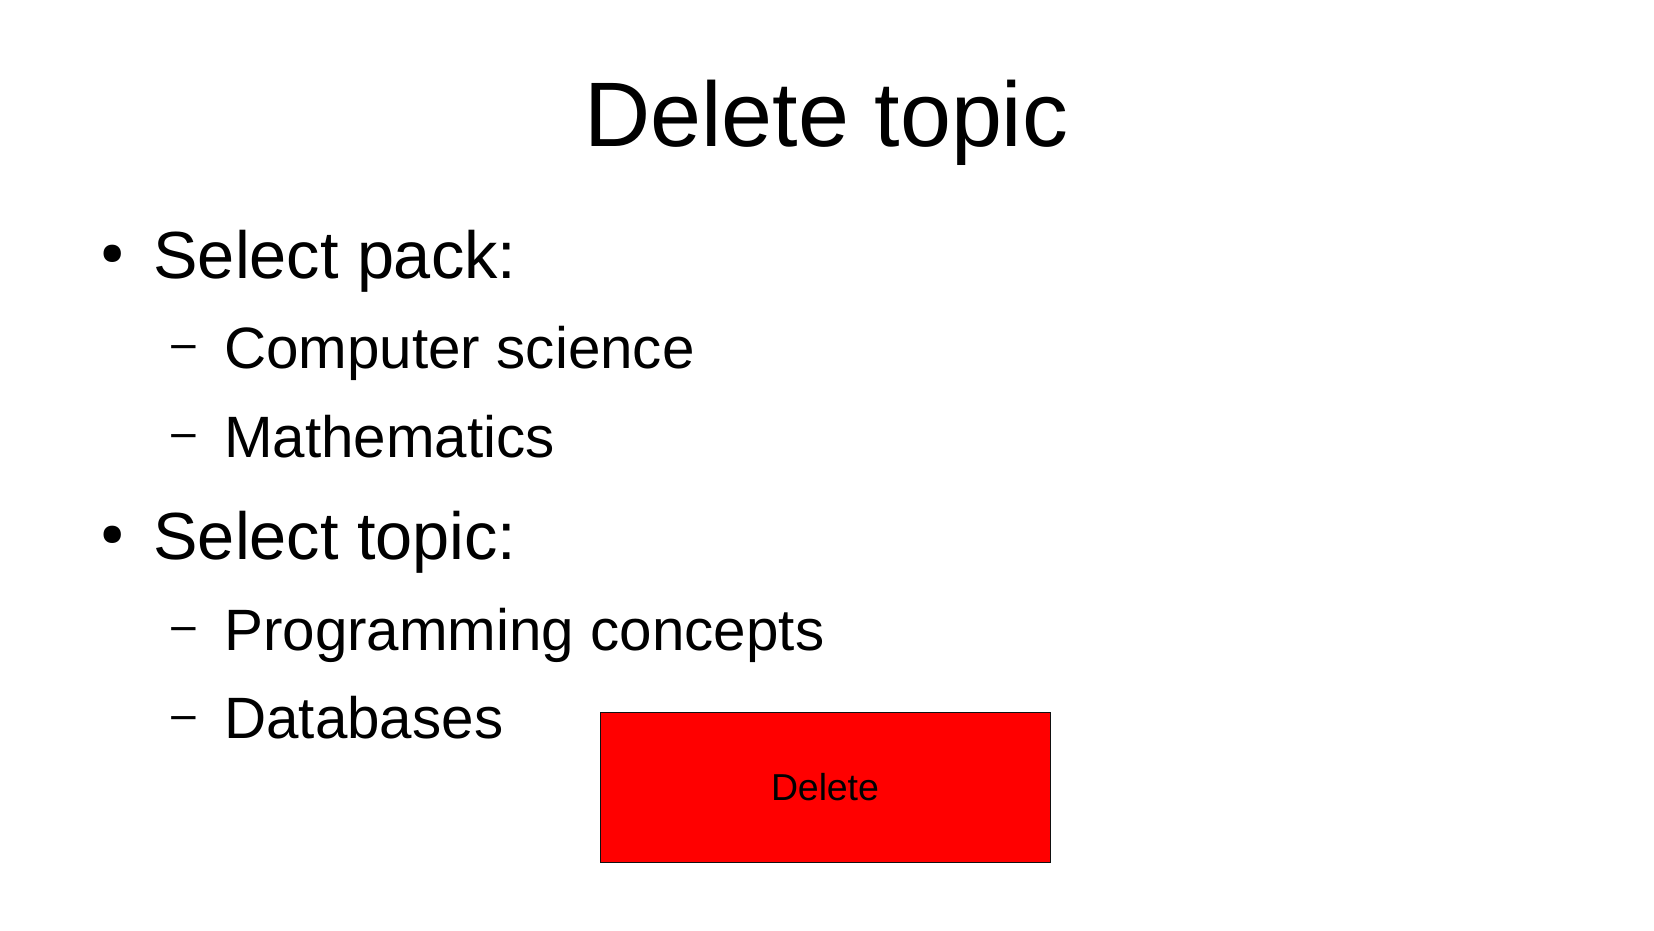

# Delete topic
Select pack:
Computer science
Mathematics
Select topic:
Programming concepts
Databases
Delete